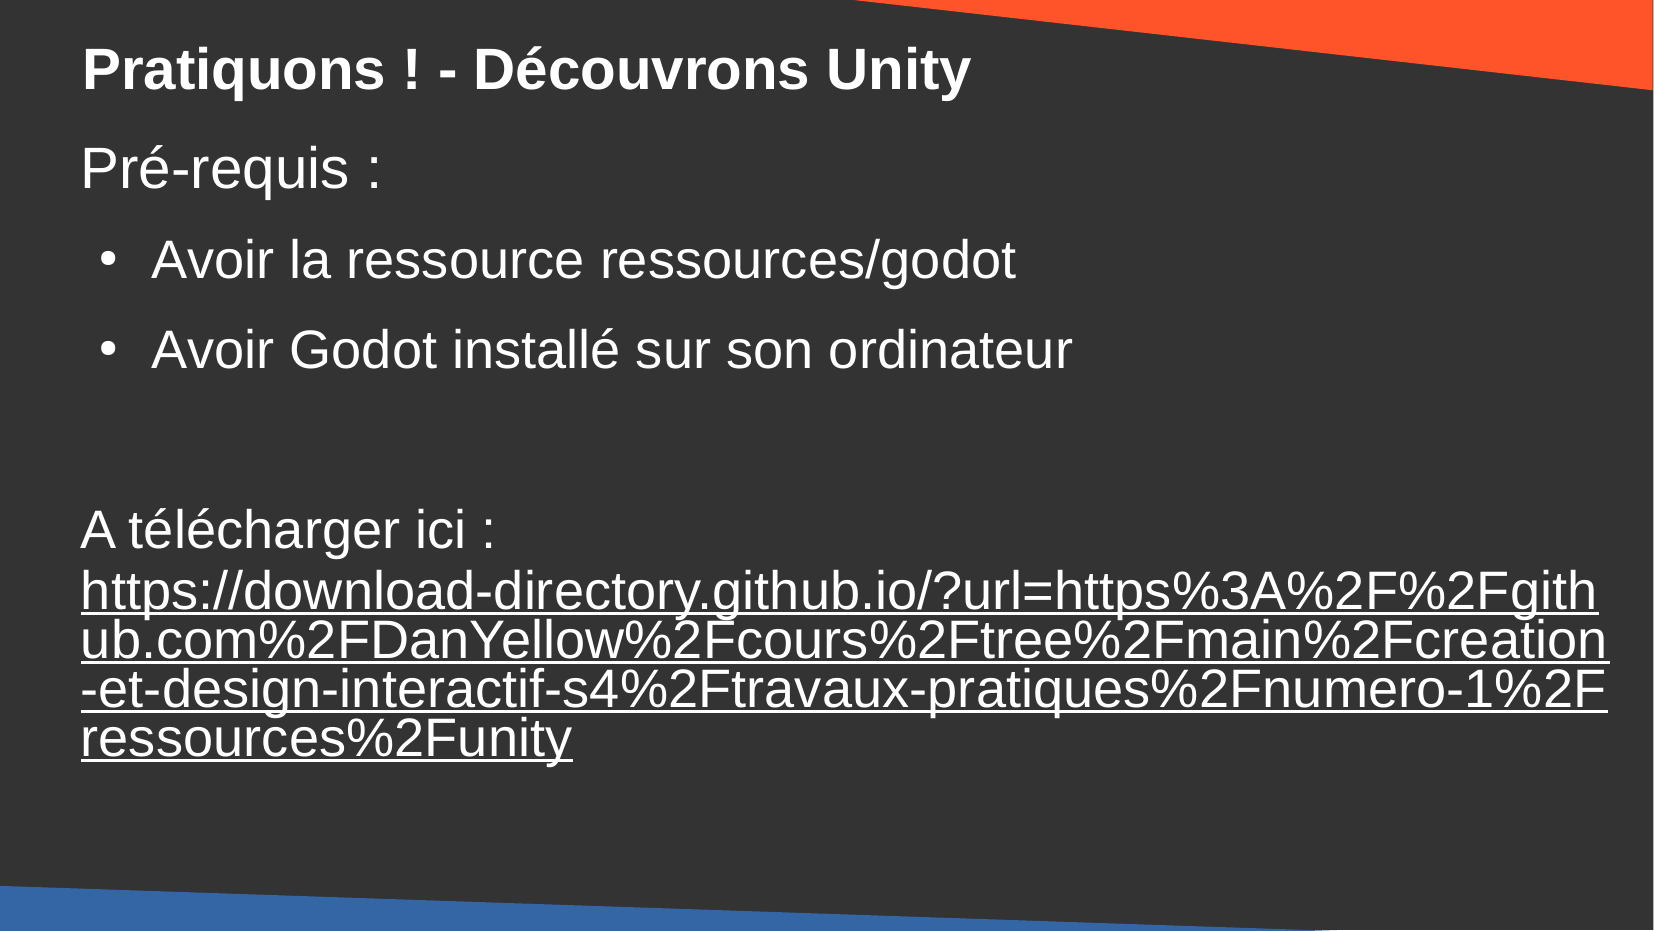

# Pratiquons ! - Découvrons Unity
Pré-requis :
Avoir la ressource ressources/godot
Avoir Godot installé sur son ordinateur
A télécharger ici : https://download-directory.github.io/?url=https%3A%2F%2Fgithub.com%2FDanYellow%2Fcours%2Ftree%2Fmain%2Fcreation-et-design-interactif-s4%2Ftravaux-pratiques%2Fnumero-1%2Fressources%2Funity